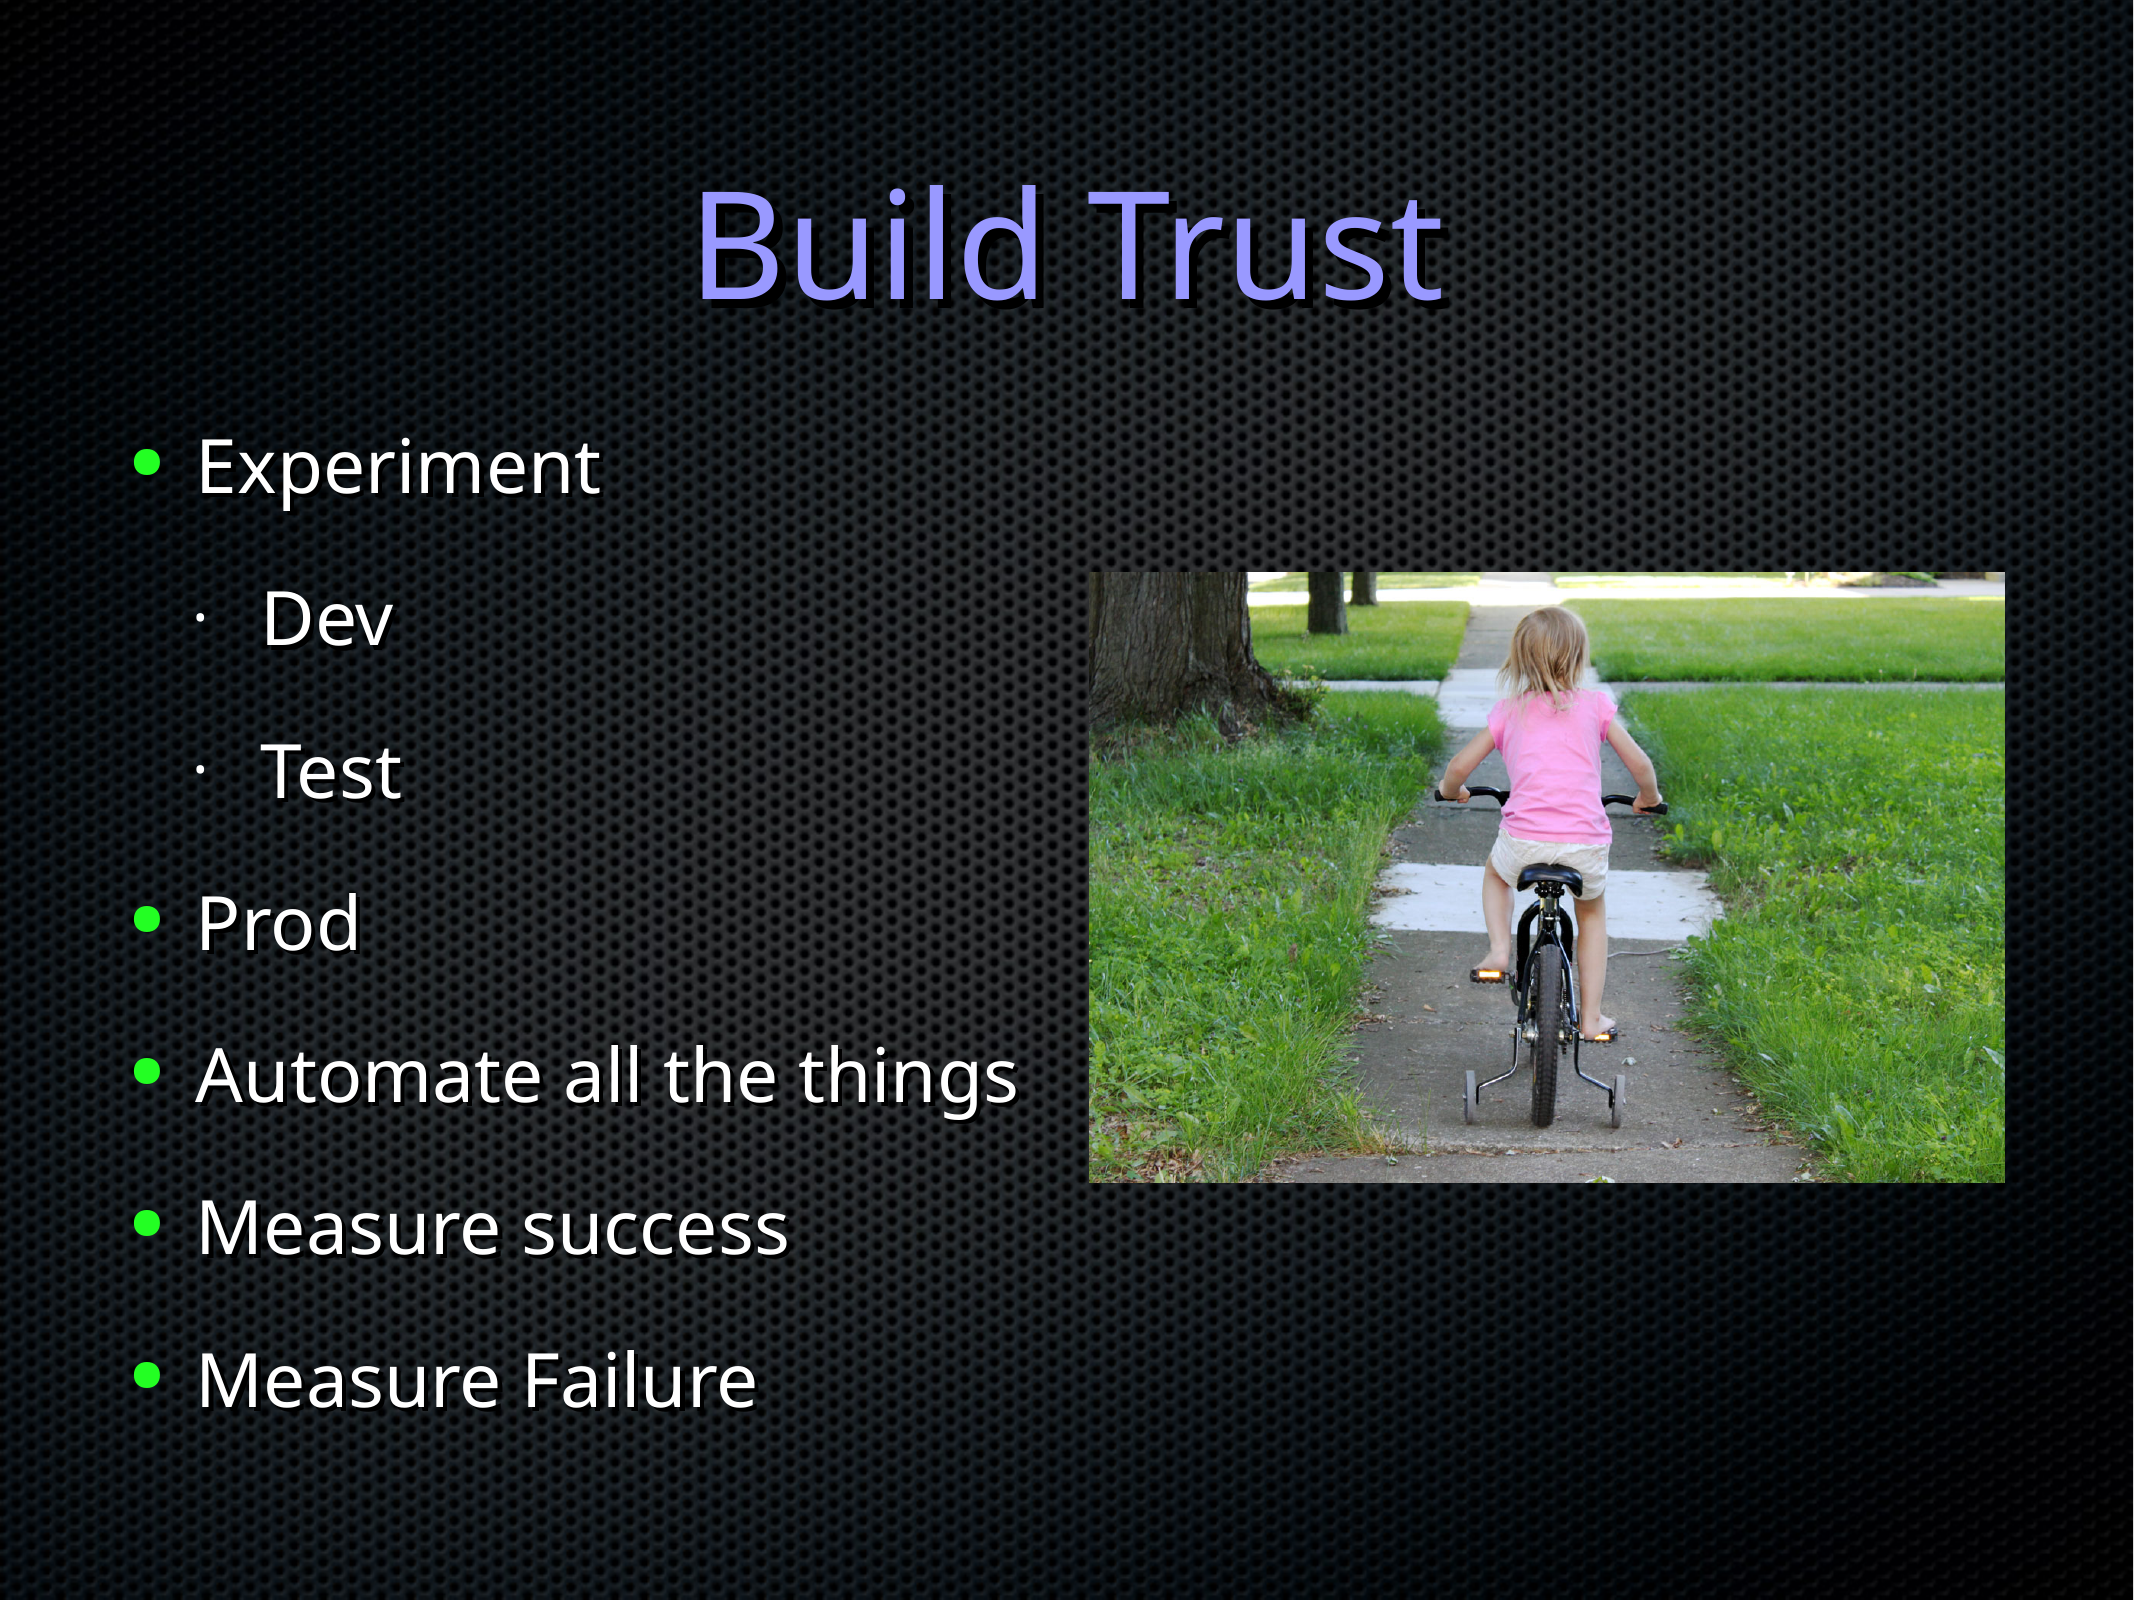

# Build Trust
Experiment
Dev
Test
Prod
Automate all the things
Measure success
Measure Failure